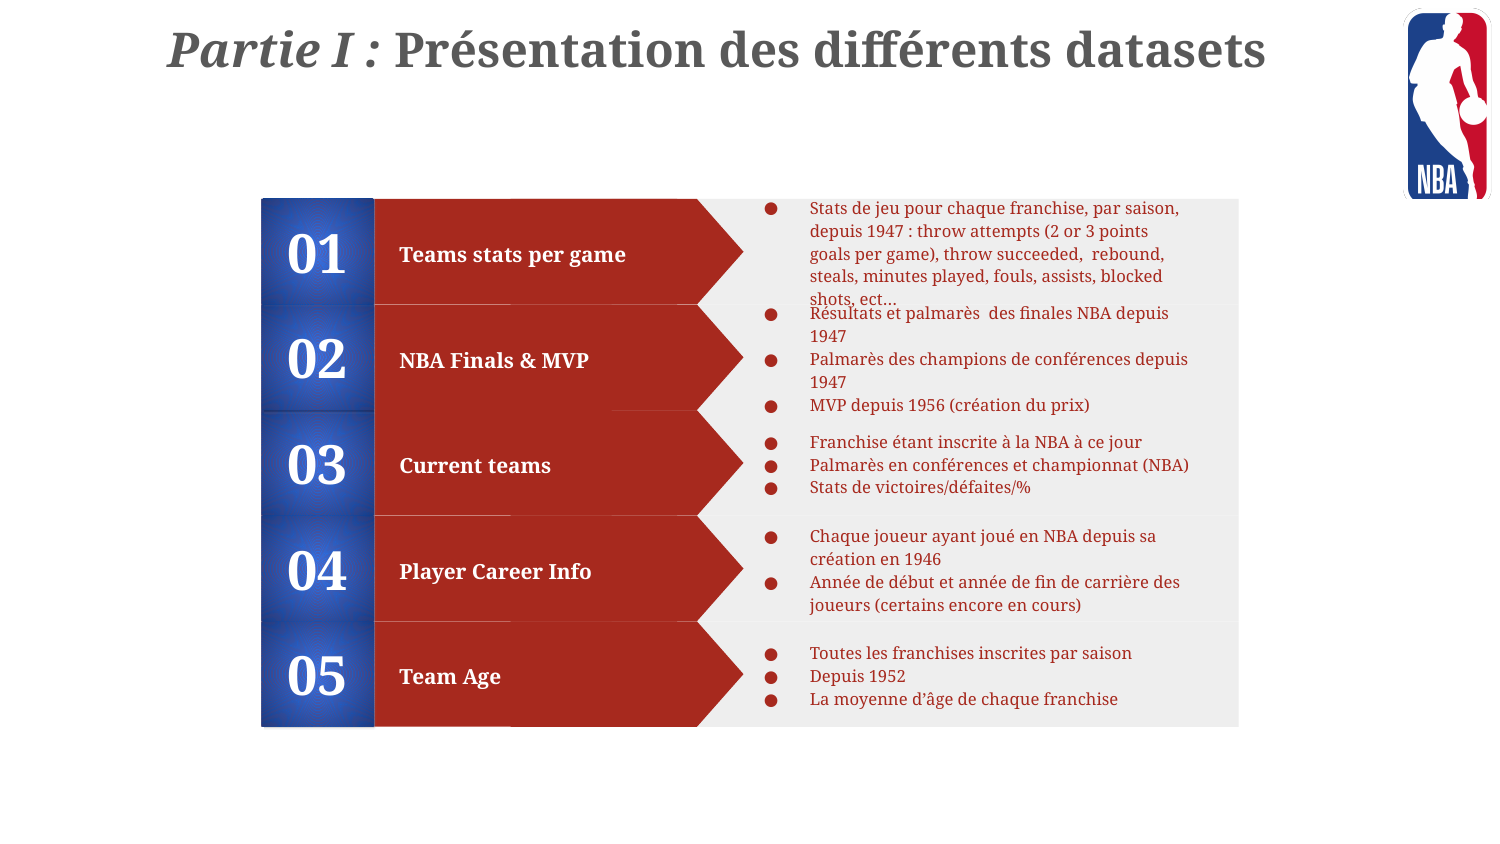

Partie I : Présentation des différents datasets
01
Stats de jeu pour chaque franchise, par saison, depuis 1947 : throw attempts (2 or 3 points goals per game), throw succeeded, rebound, steals, minutes played, fouls, assists, blocked shots, ect…
Teams stats per game
02
Résultats et palmarès des finales NBA depuis 1947
Palmarès des champions de conférences depuis 1947
MVP depuis 1956 (création du prix)
NBA Finals & MVP
03
Franchise étant inscrite à la NBA à ce jour
Palmarès en conférences et championnat (NBA)
Stats de victoires/défaites/%
Current teams
04
Chaque joueur ayant joué en NBA depuis sa création en 1946
Année de début et année de fin de carrière des joueurs (certains encore en cours)
Player Career Info
05
Toutes les franchises inscrites par saison
Depuis 1952
La moyenne d’âge de chaque franchise
Team Age